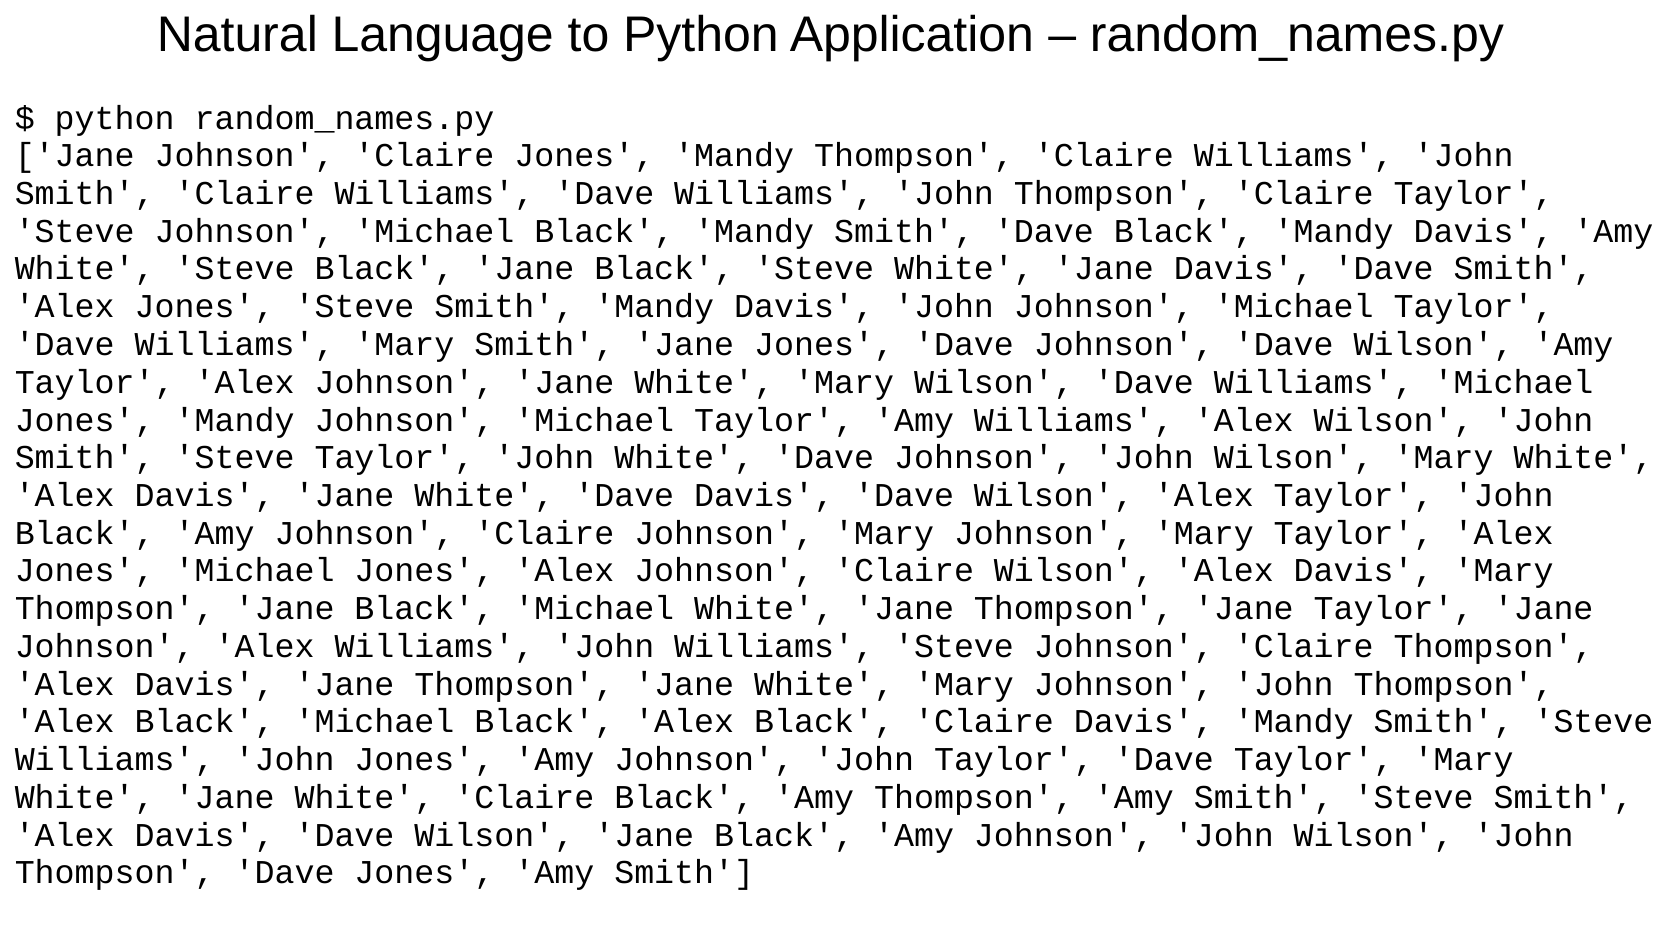

# Natural Language to Python Application – random_names.py
$ python random_names.py
['Jane Johnson', 'Claire Jones', 'Mandy Thompson', 'Claire Williams', 'John Smith', 'Claire Williams', 'Dave Williams', 'John Thompson', 'Claire Taylor', 'Steve Johnson', 'Michael Black', 'Mandy Smith', 'Dave Black', 'Mandy Davis', 'Amy White', 'Steve Black', 'Jane Black', 'Steve White', 'Jane Davis', 'Dave Smith', 'Alex Jones', 'Steve Smith', 'Mandy Davis', 'John Johnson', 'Michael Taylor', 'Dave Williams', 'Mary Smith', 'Jane Jones', 'Dave Johnson', 'Dave Wilson', 'Amy Taylor', 'Alex Johnson', 'Jane White', 'Mary Wilson', 'Dave Williams', 'Michael Jones', 'Mandy Johnson', 'Michael Taylor', 'Amy Williams', 'Alex Wilson', 'John Smith', 'Steve Taylor', 'John White', 'Dave Johnson', 'John Wilson', 'Mary White', 'Alex Davis', 'Jane White', 'Dave Davis', 'Dave Wilson', 'Alex Taylor', 'John Black', 'Amy Johnson', 'Claire Johnson', 'Mary Johnson', 'Mary Taylor', 'Alex Jones', 'Michael Jones', 'Alex Johnson', 'Claire Wilson', 'Alex Davis', 'Mary Thompson', 'Jane Black', 'Michael White', 'Jane Thompson', 'Jane Taylor', 'Jane Johnson', 'Alex Williams', 'John Williams', 'Steve Johnson', 'Claire Thompson', 'Alex Davis', 'Jane Thompson', 'Jane White', 'Mary Johnson', 'John Thompson', 'Alex Black', 'Michael Black', 'Alex Black', 'Claire Davis', 'Mandy Smith', 'Steve Williams', 'John Jones', 'Amy Johnson', 'John Taylor', 'Dave Taylor', 'Mary White', 'Jane White', 'Claire Black', 'Amy Thompson', 'Amy Smith', 'Steve Smith', 'Alex Davis', 'Dave Wilson', 'Jane Black', 'Amy Johnson', 'John Wilson', 'John Thompson', 'Dave Jones', 'Amy Smith']